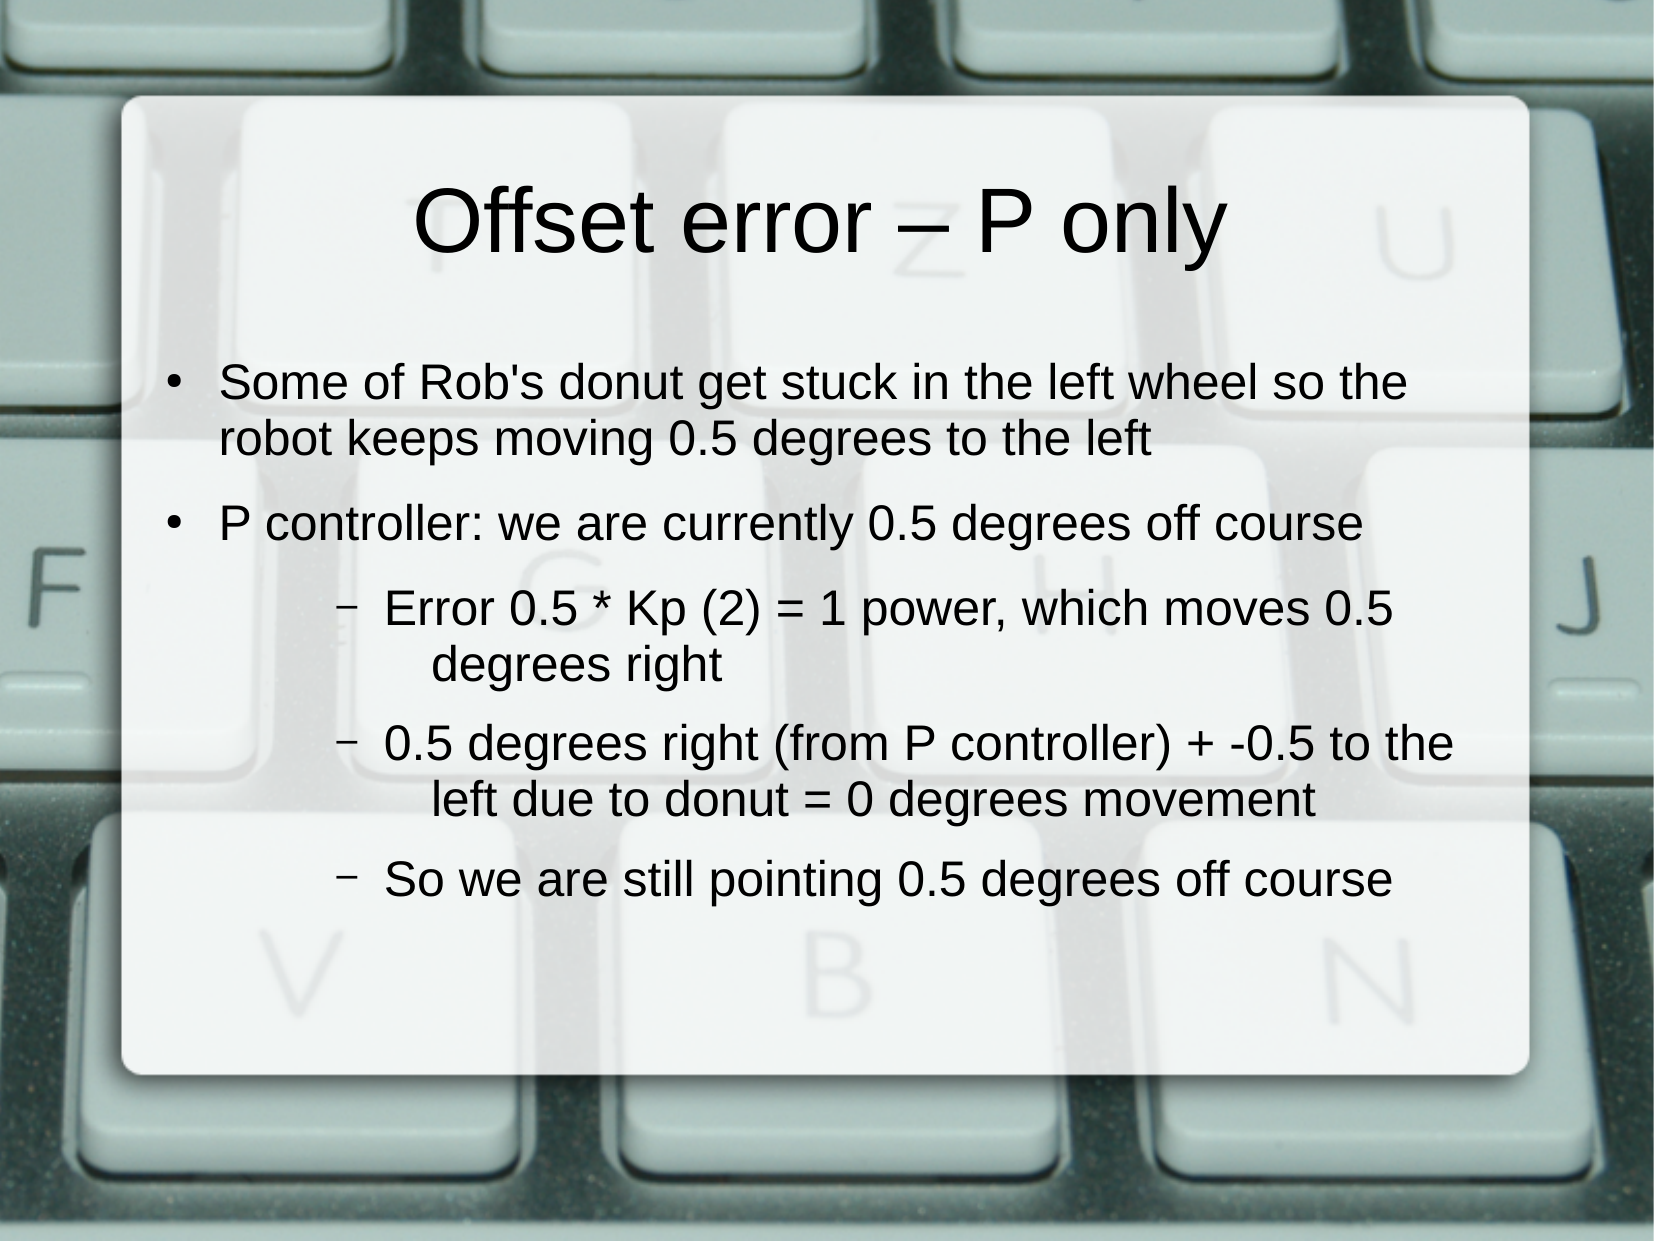

# Offset error – P only
Some of Rob's donut get stuck in the left wheel so the robot keeps moving 0.5 degrees to the left
P controller: we are currently 0.5 degrees off course
Error 0.5 * Kp (2) = 1 power, which moves 0.5 degrees right
0.5 degrees right (from P controller) + -0.5 to the left due to donut = 0 degrees movement
So we are still pointing 0.5 degrees off course